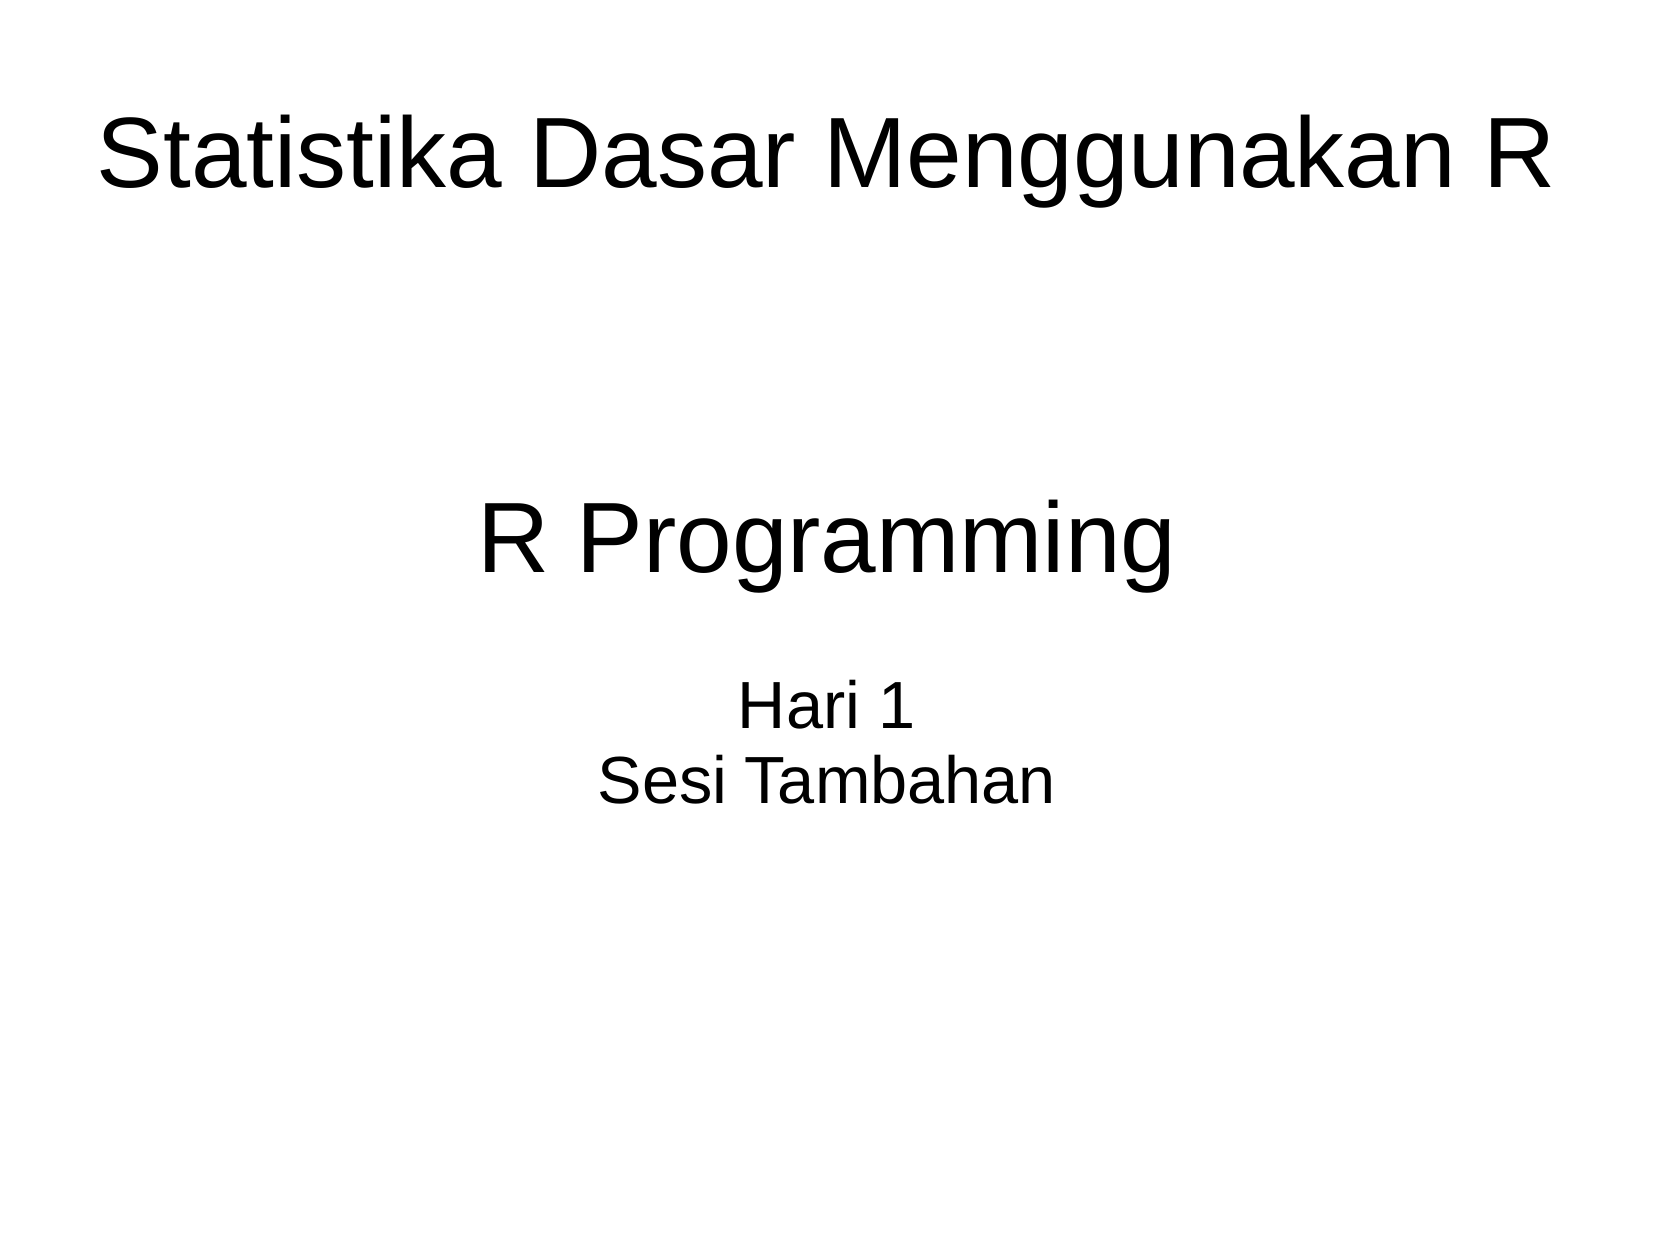

# Statistika Dasar Menggunakan R
R Programming
Hari 1
Sesi Tambahan